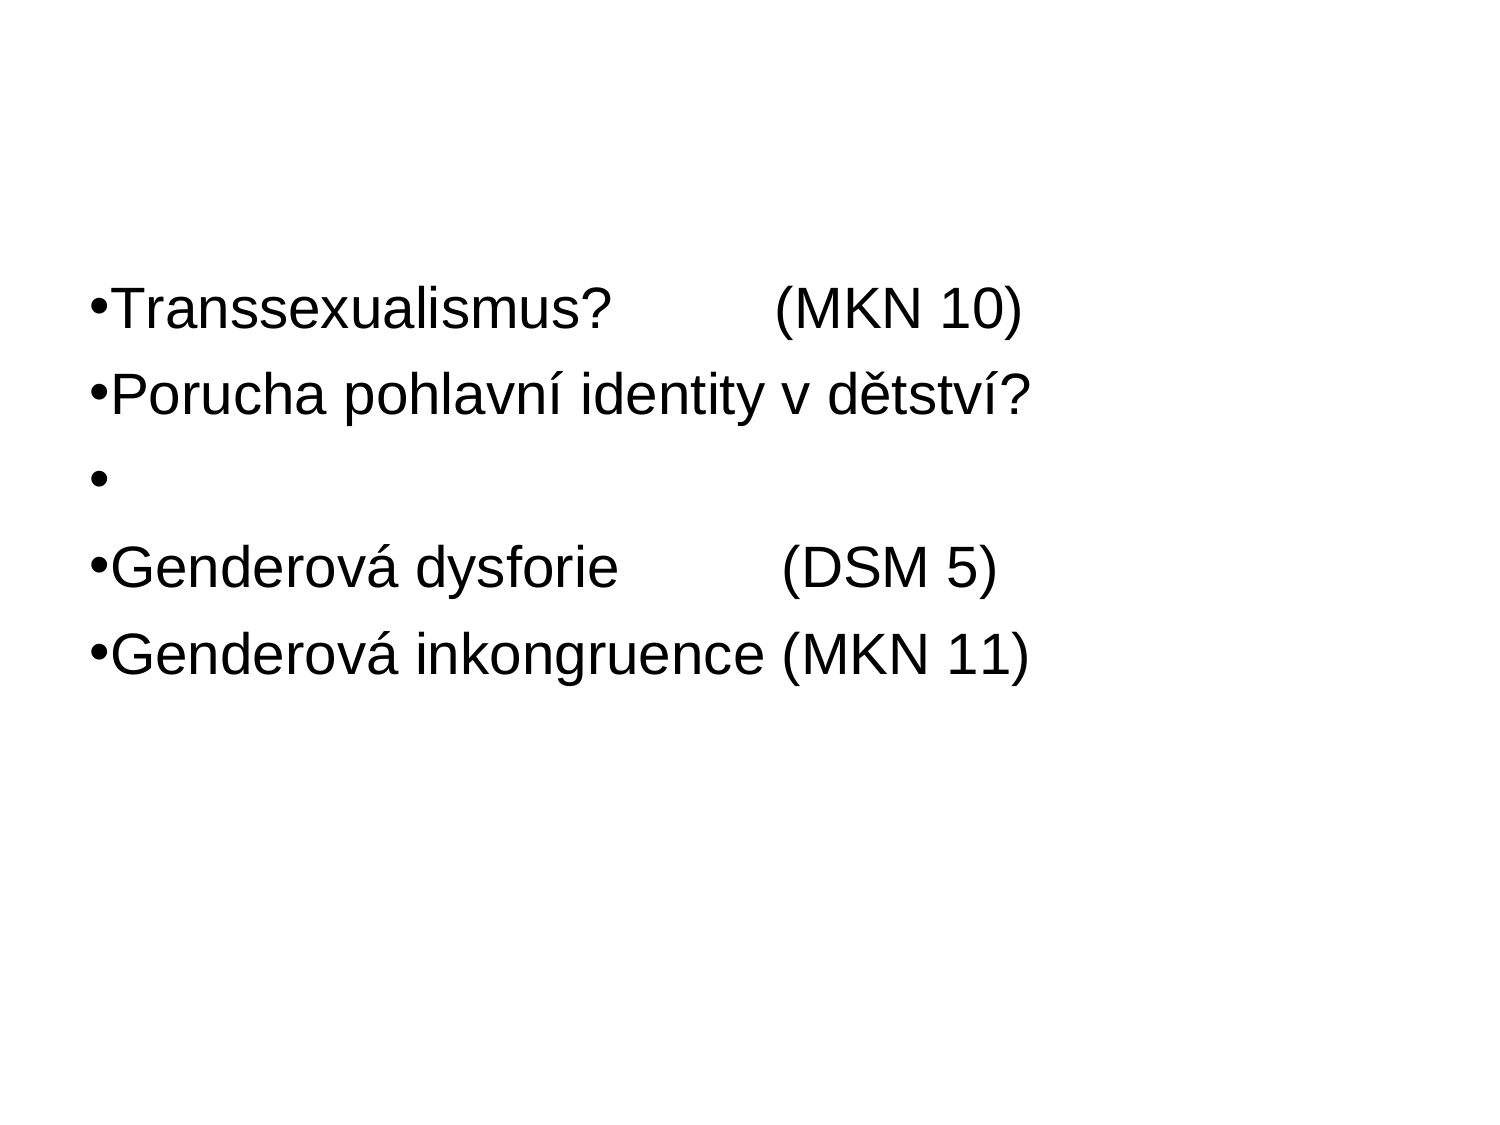

#
Transsexualismus? (MKN 10)
Porucha pohlavní identity v dětství?
Genderová dysforie (DSM 5)
Genderová inkongruence (MKN 11)